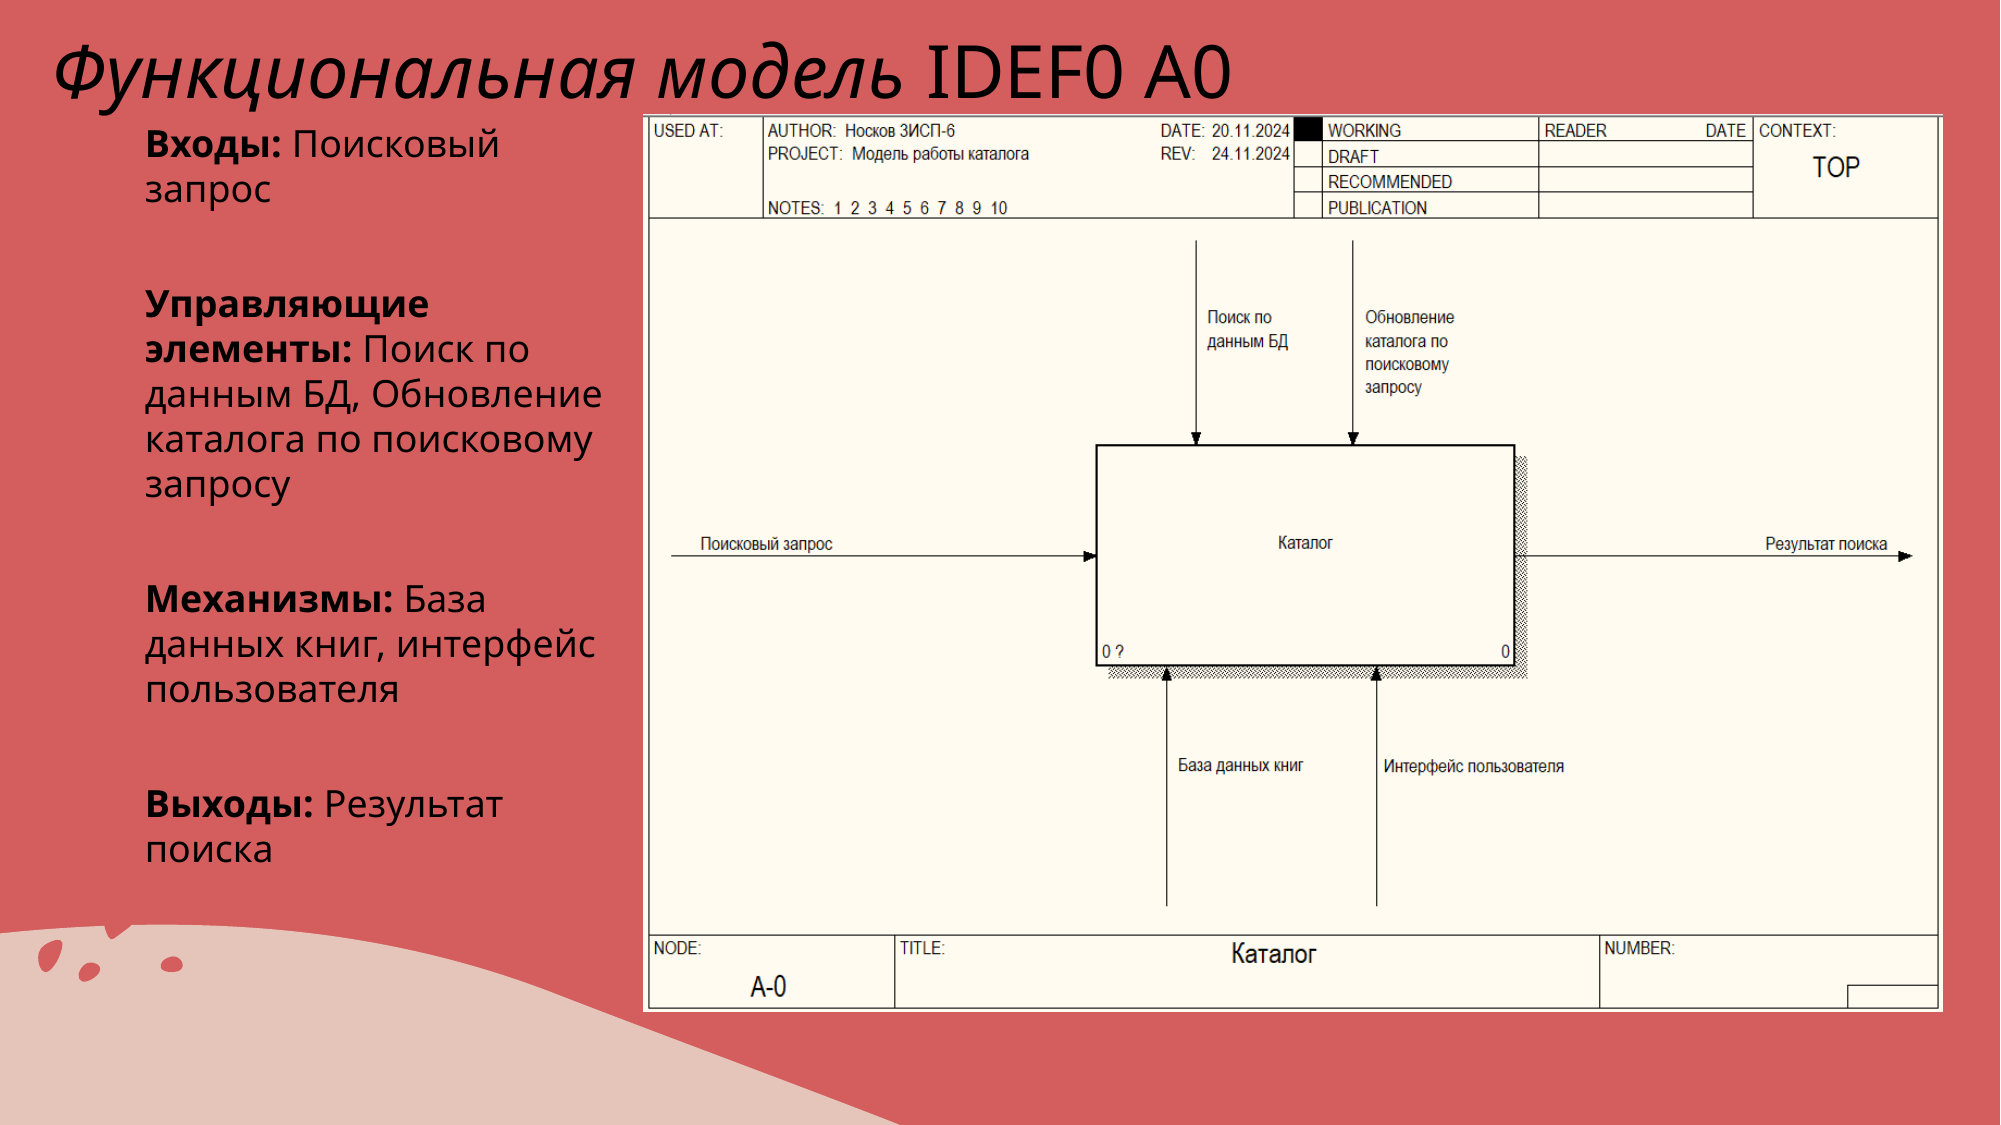

# Функциональная модель IDEF0 А0
Входы: Поисковый запрос
Управляющие элементы: Поиск по данным БД, Обновление каталога по поисковому запросу
Механизмы: База данных книг, интерфейс пользователя
Выходы: Результат поиска